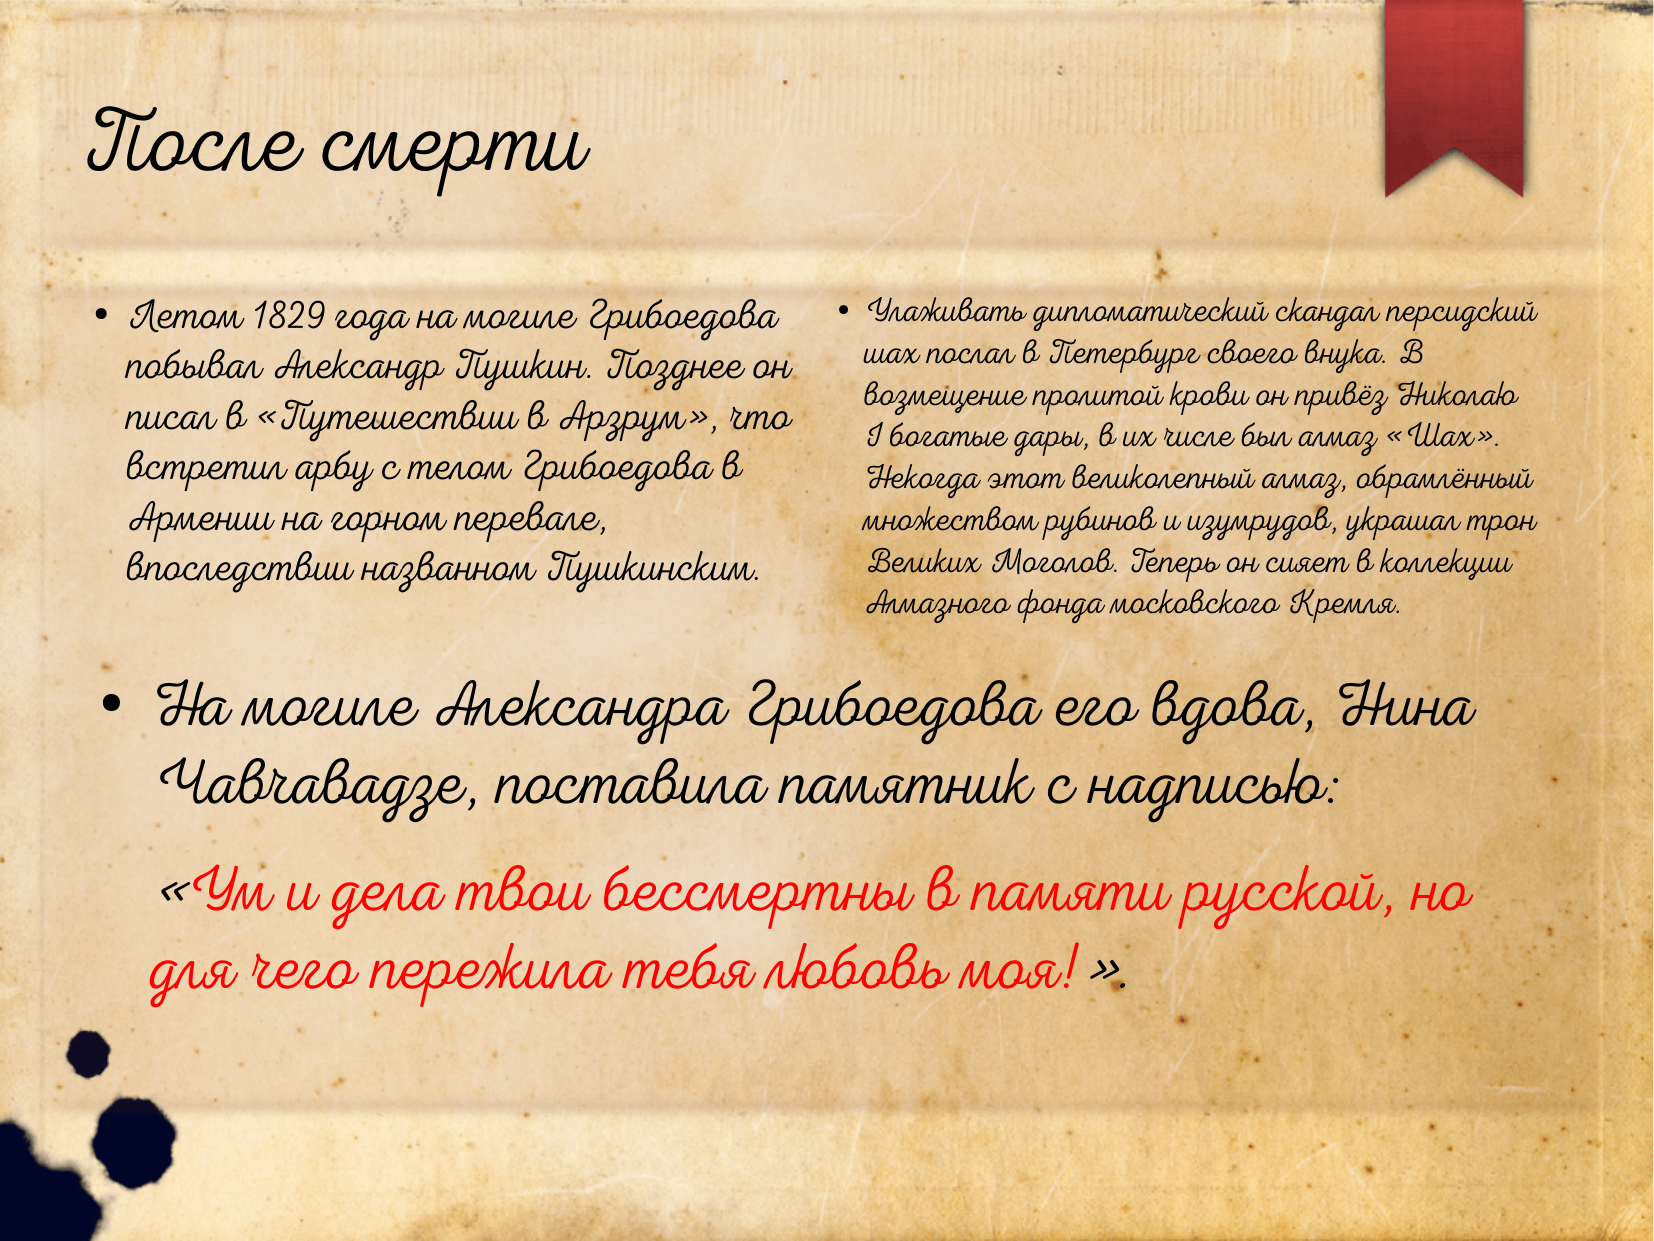

# После смерти
Летом 1829 года на могиле Грибоедова побывал Александр Пушкин. Позднее он писал в «Путешествии в Арзрум», что встретил арбу с телом Грибоедова в Армении на горном перевале, впоследствии названном Пушкинским.
Улаживать дипломатический скандал персидский шах послал в Петербург своего внука. В возмещение пролитой крови он привёз Николаю I богатые дары, в их числе был алмаз «Шах». Некогда этот великолепный алмаз, обрамлённый множеством рубинов и изумрудов, украшал трон Великих Моголов. Теперь он сияет в коллекции Алмазного фонда московского Кремля.
На могиле Александра Грибоедова его вдова, Нина Чавчавадзе, поставила памятник с надписью:
«Ум и дела твои бессмертны в памяти русской, но для чего пережила тебя любовь моя!».